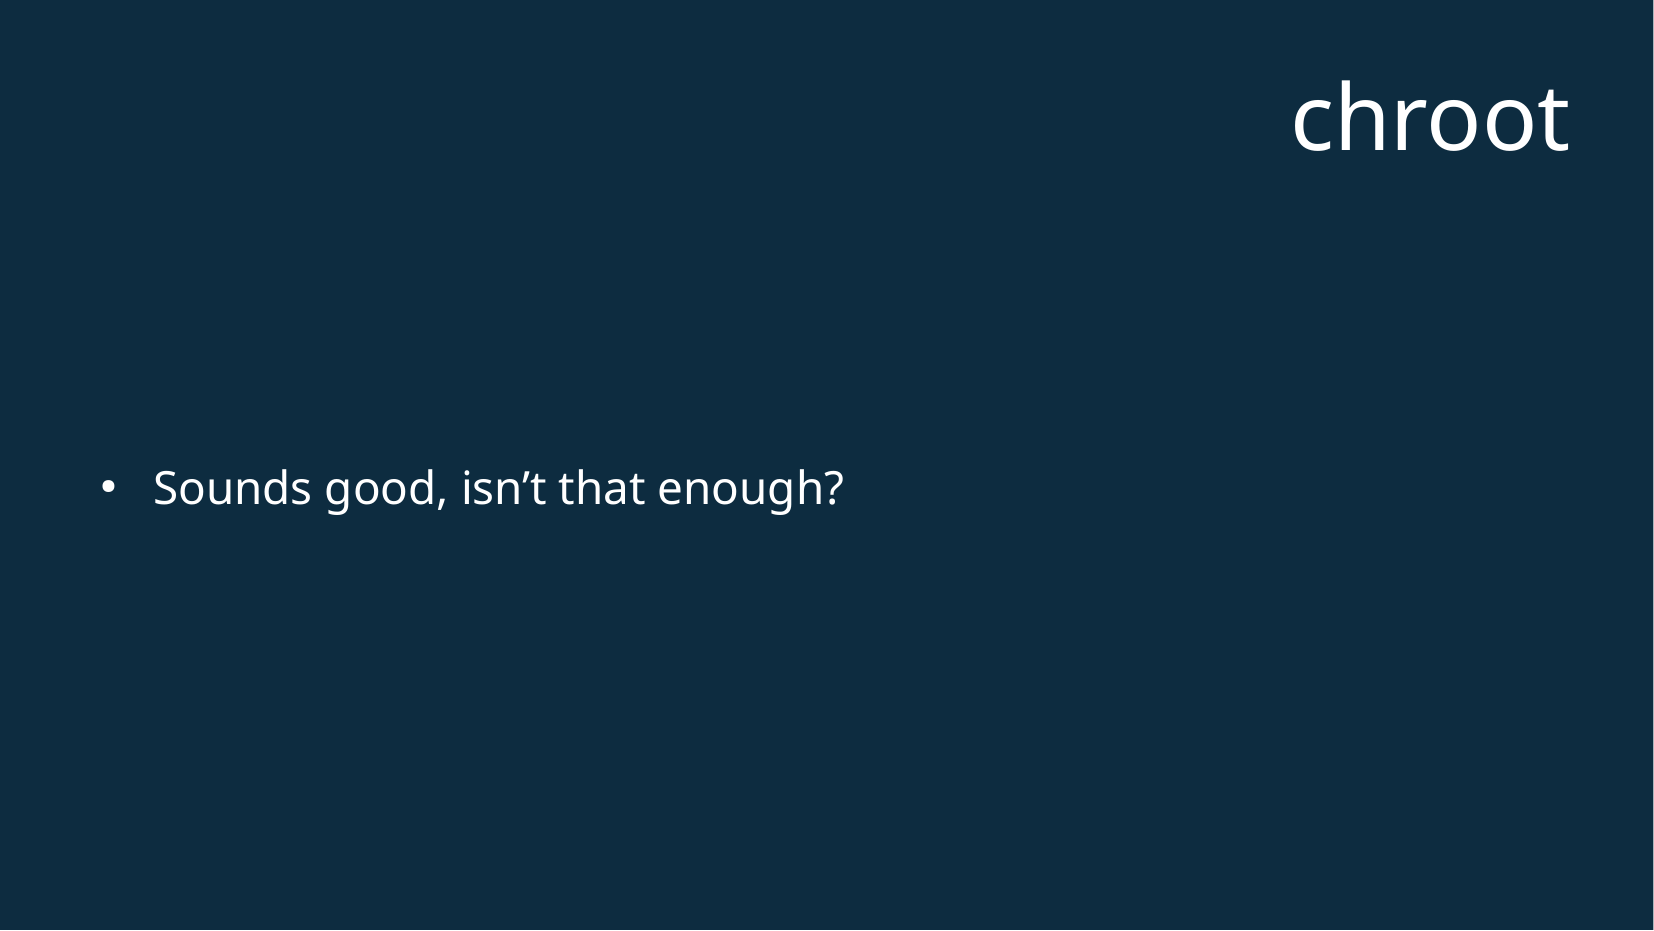

# chroot
Sounds good, isn’t that enough?